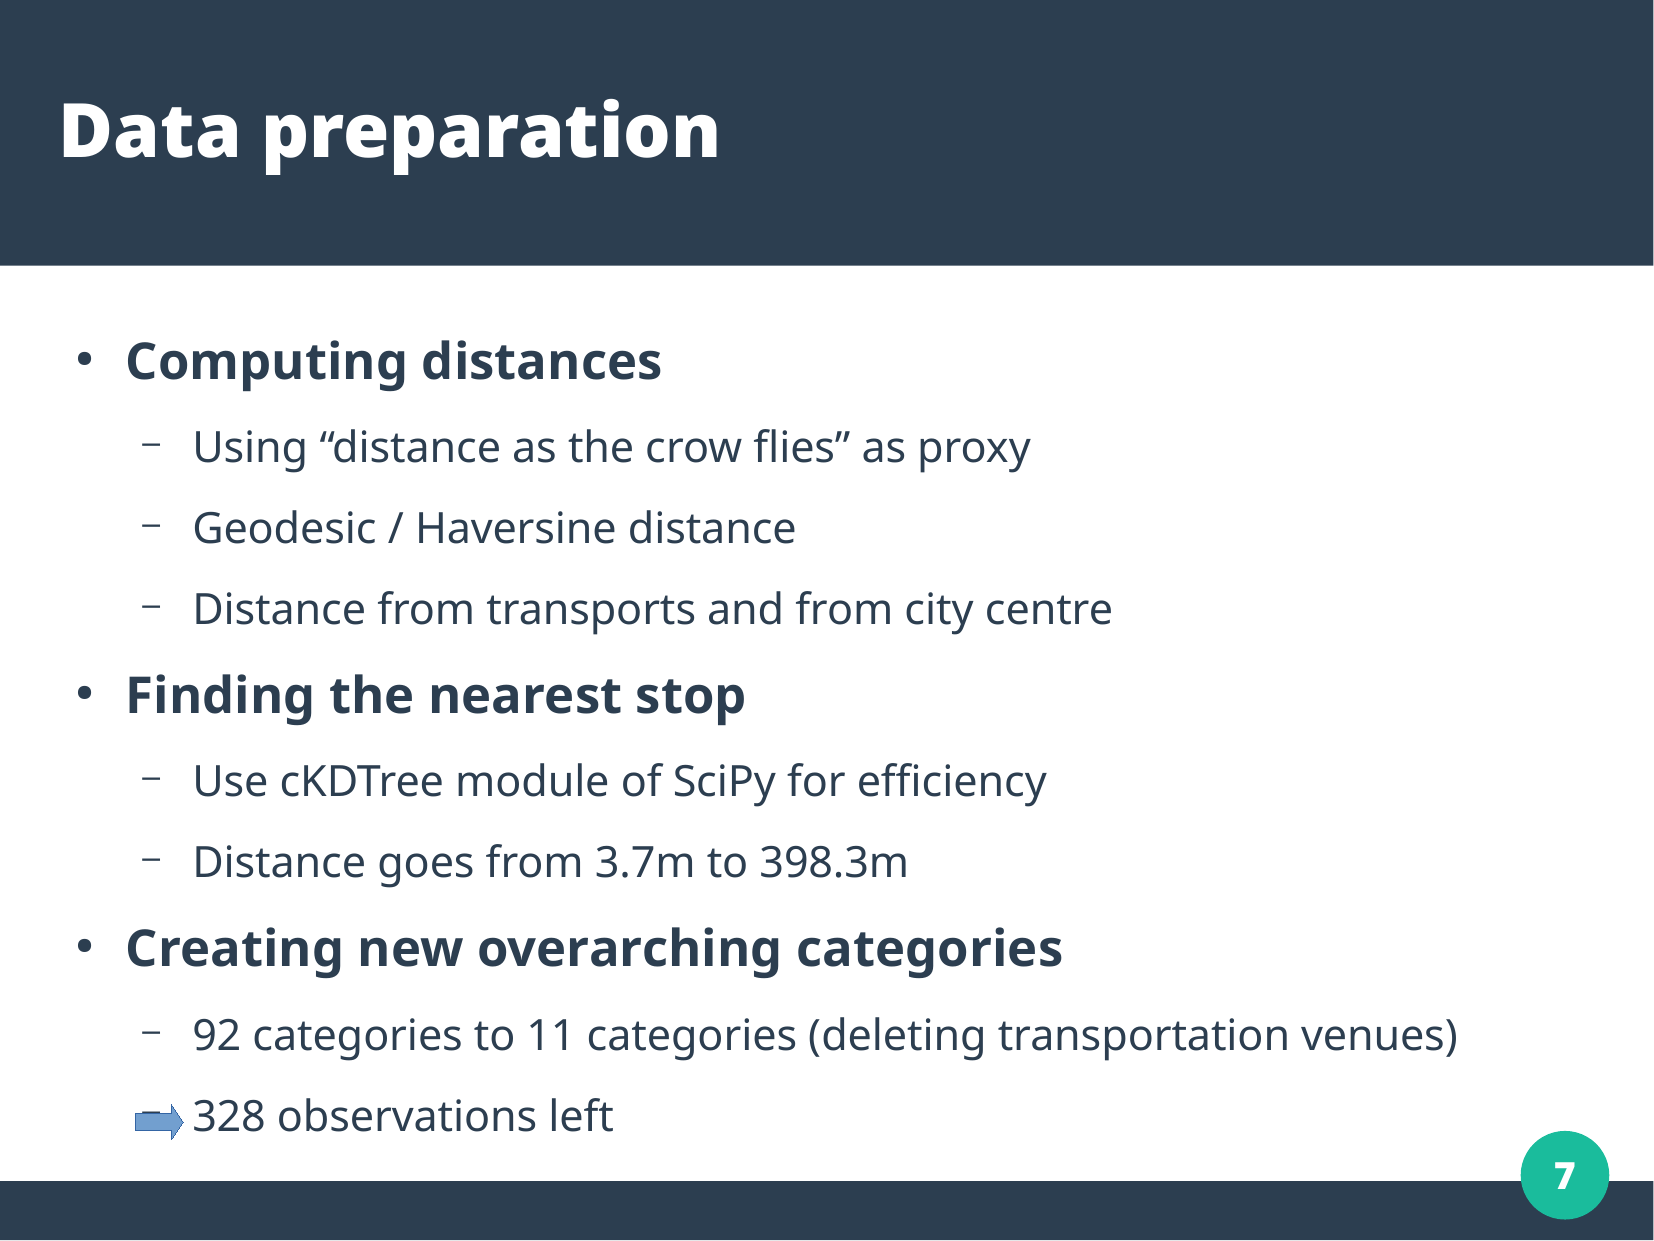

# Data preparation
Computing distances
Using “distance as the crow flies” as proxy
Geodesic / Haversine distance
Distance from transports and from city centre
Finding the nearest stop
Use cKDTree module of SciPy for efficiency
Distance goes from 3.7m to 398.3m
Creating new overarching categories
92 categories to 11 categories (deleting transportation venues)
328 observations left
7